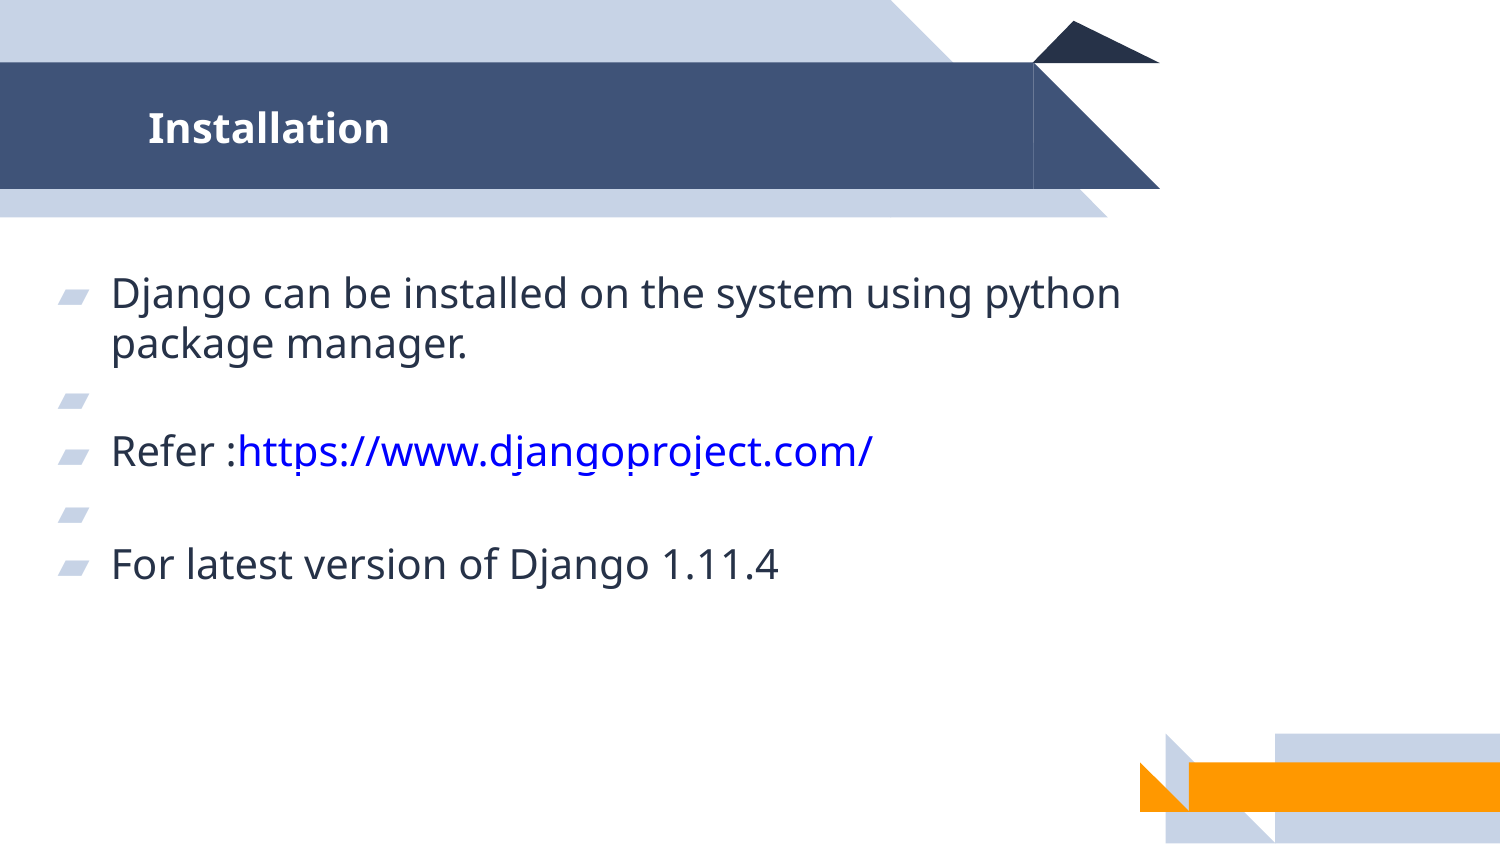

Installation
Django can be installed on the system using python package manager.
Refer :https://www.djangoproject.com/
For latest version of Django 1.11.4